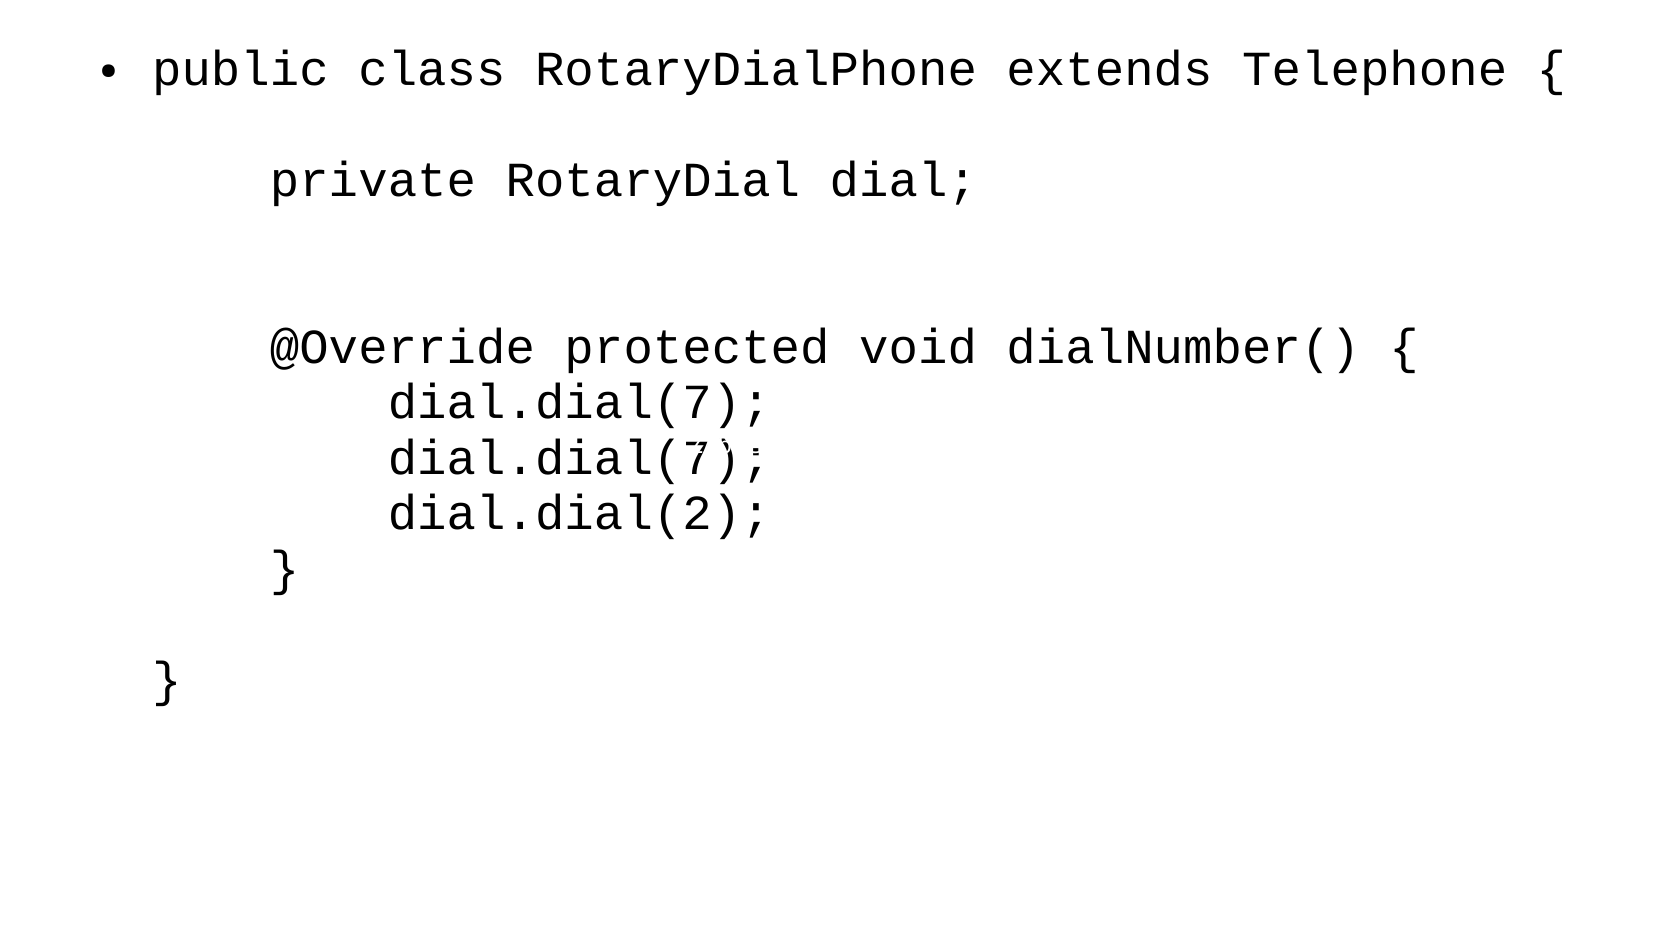

# public class RotaryDialPhone extends Telephone { private RotaryDial dial; @Override protected void dialNumber() { dial.dial(7); dial.dial(7); dial.dial(2); } }
ZAbKGHCEkSC6